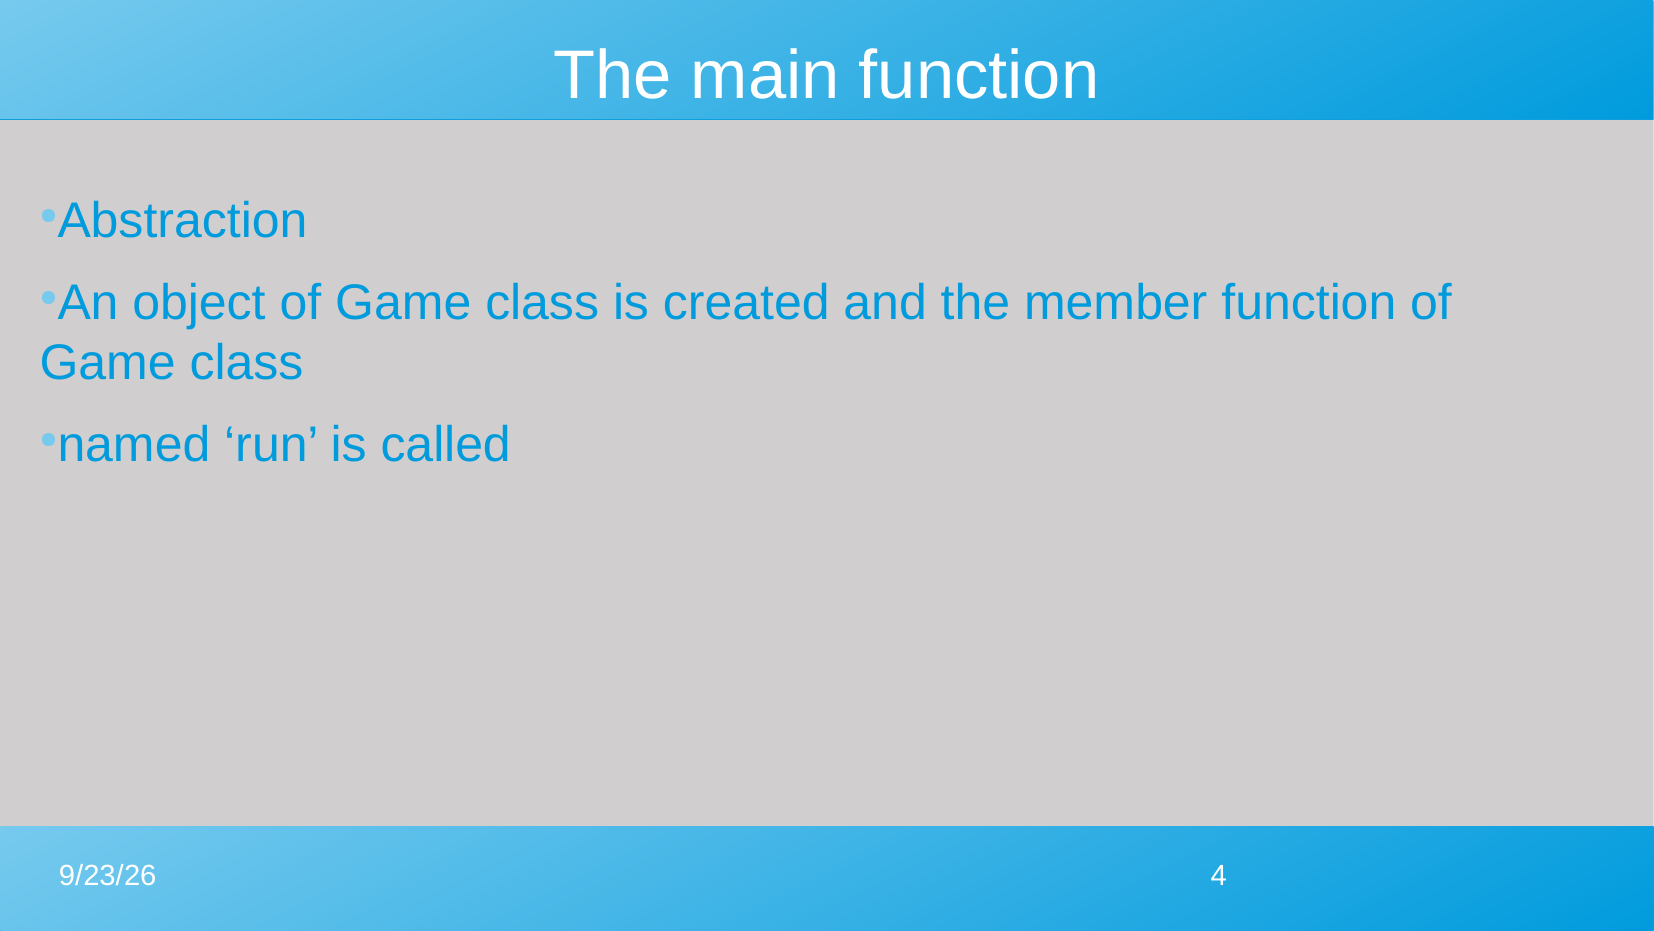

# The main function
Abstraction
An object of Game class is created and the member function of Game class
named ‘run’ is called